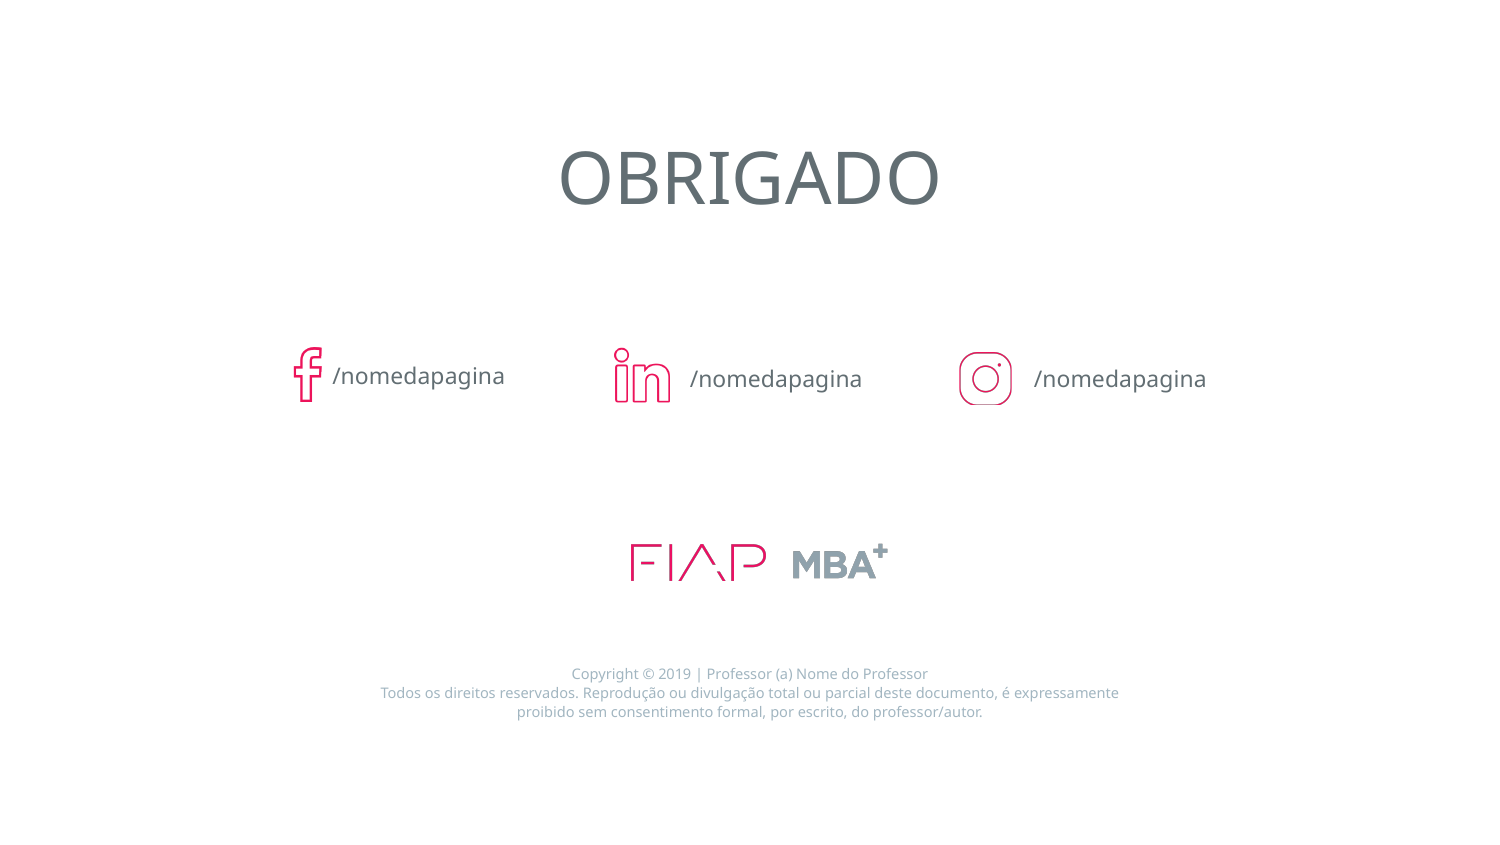

OBRIGADO
/nomedapagina
/nomedapagina
/nomedapagina
Copyright © 2019 | Professor (a) Nome do Professor
Todos os direitos reservados. Reprodução ou divulgação total ou parcial deste documento, é expressamente proibido sem consentimento formal, por escrito, do professor/autor.